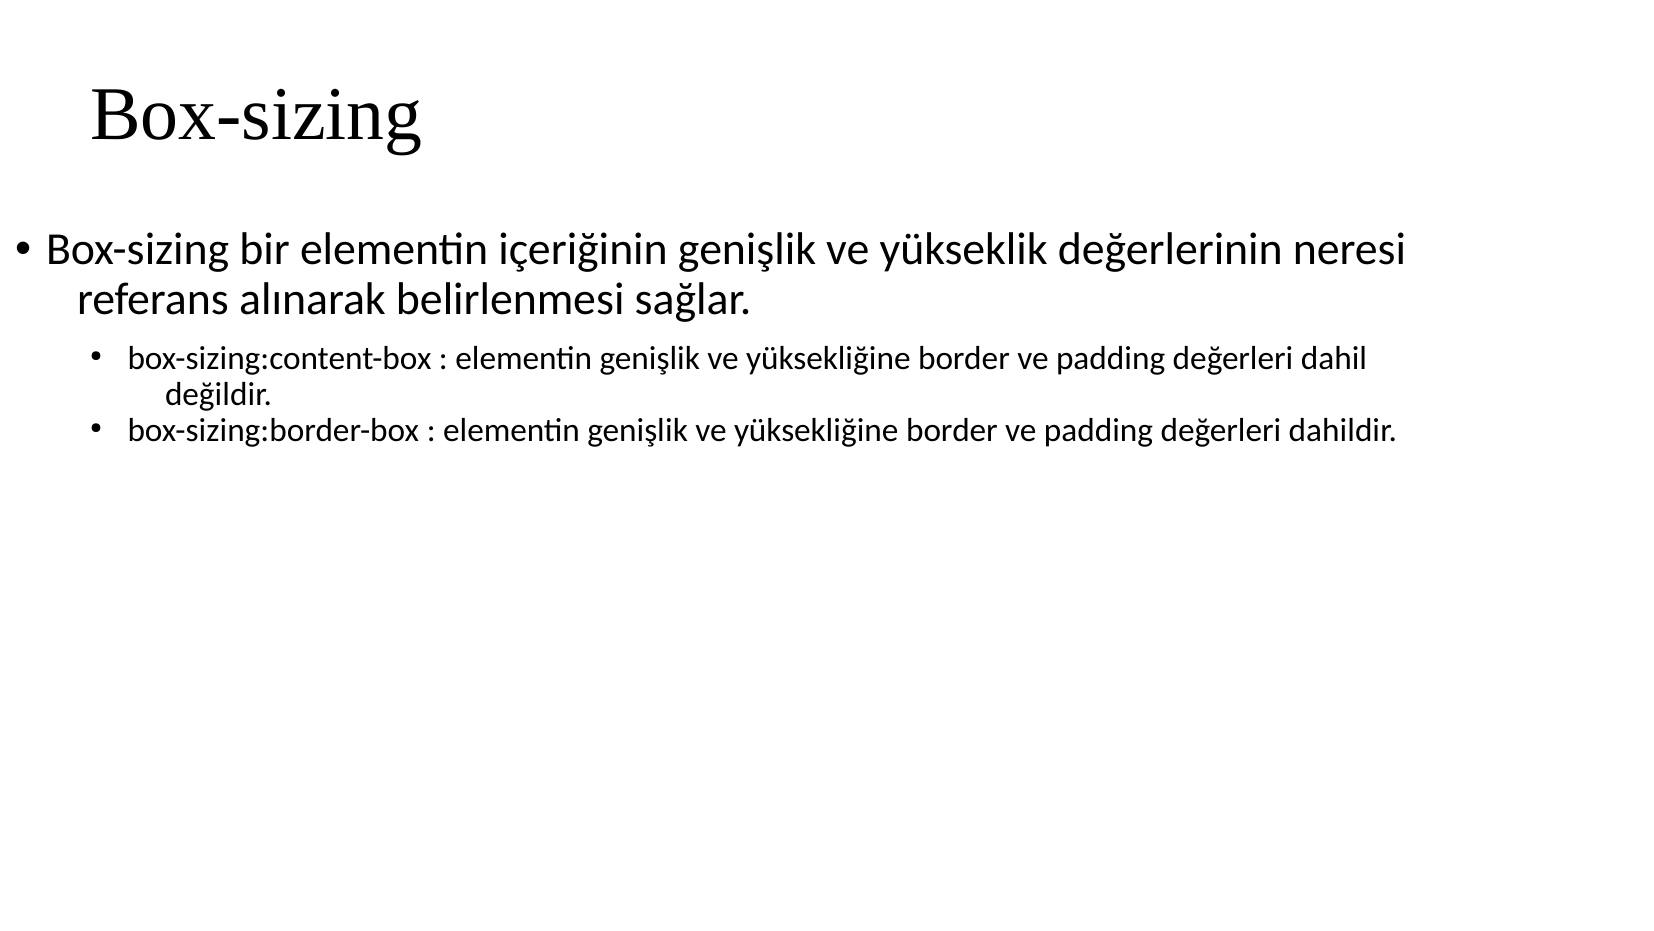

# Box-sizing
Box-sizing bir elementin içeriğinin genişlik ve yükseklik değerlerinin neresi referans alınarak belirlenmesi sağlar.
box-sizing:content-box : elementin genişlik ve yüksekliğine border ve padding değerleri dahil değildir.
box-sizing:border-box : elementin genişlik ve yüksekliğine border ve padding değerleri dahildir.